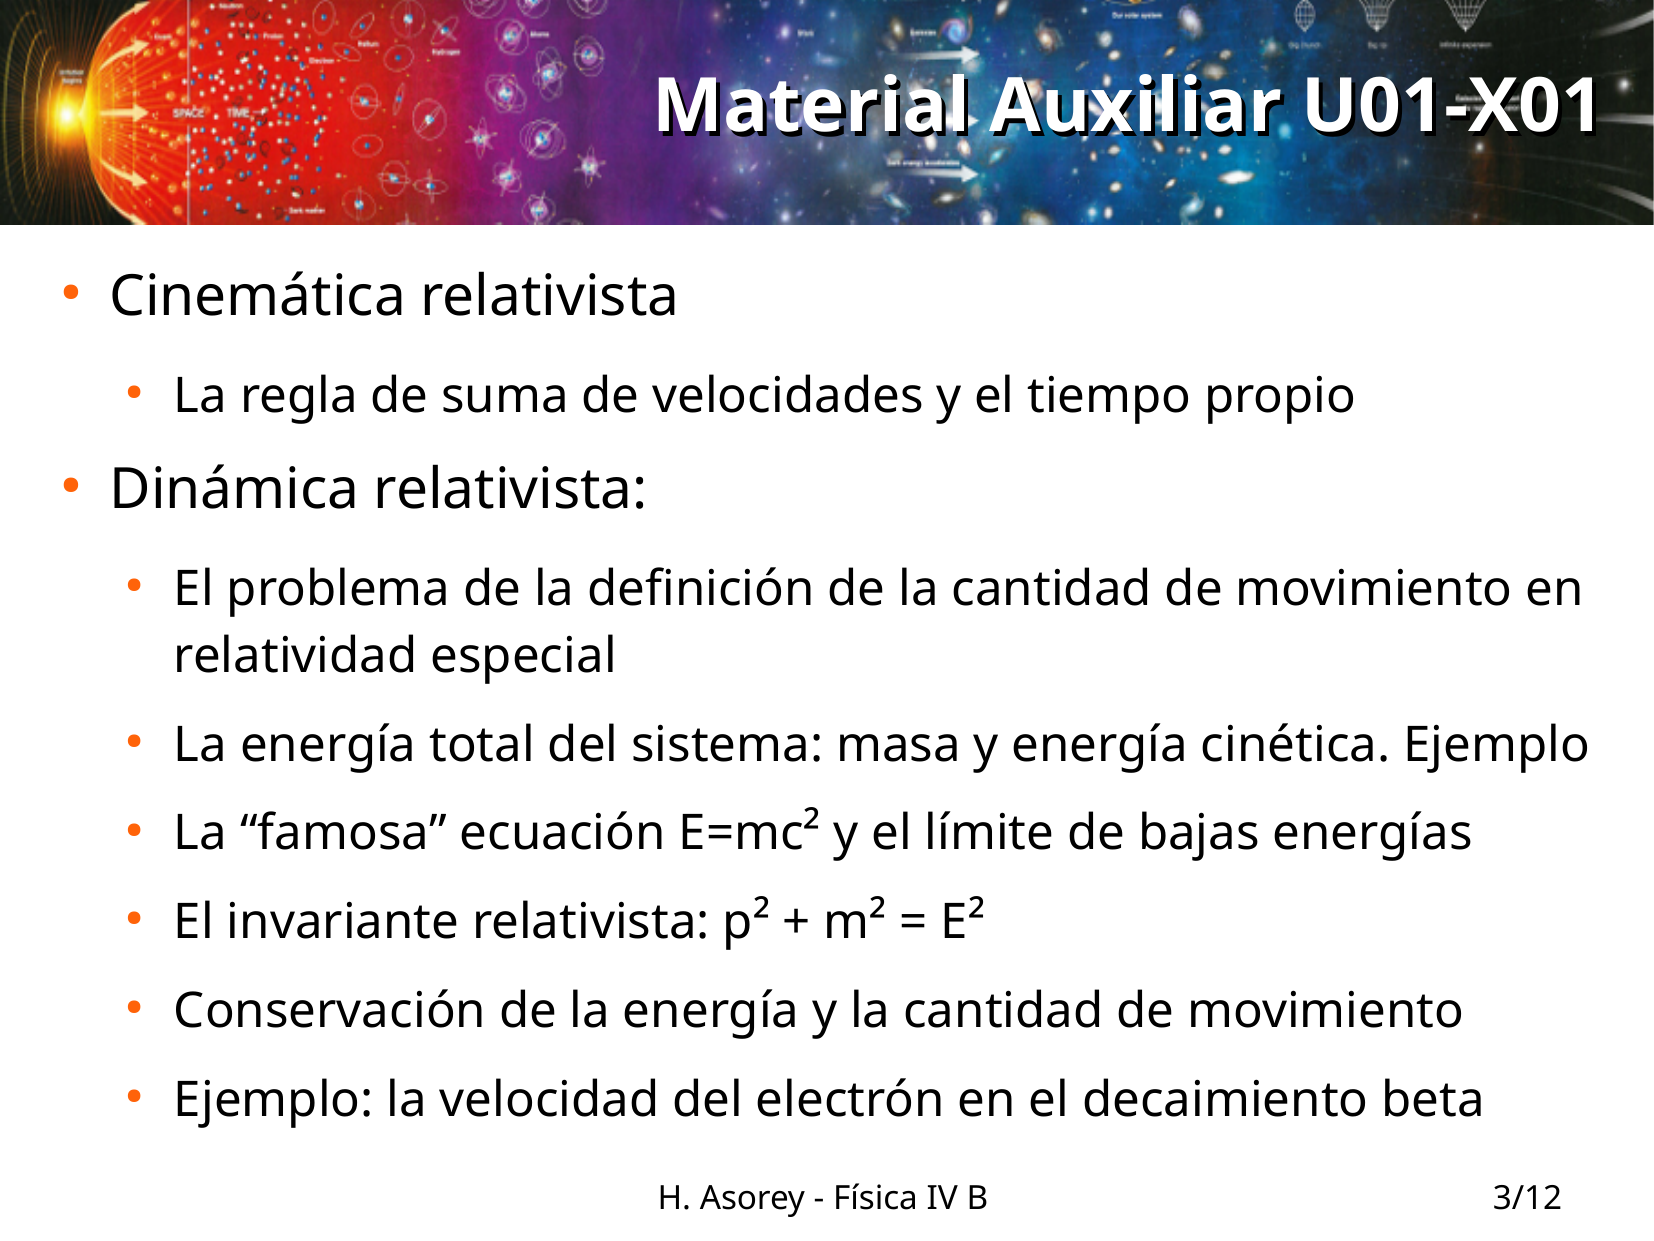

# Material Auxiliar U01-X01
Cinemática relativista
La regla de suma de velocidades y el tiempo propio
Dinámica relativista:
El problema de la definición de la cantidad de movimiento en relatividad especial
La energía total del sistema: masa y energía cinética. Ejemplo
La “famosa” ecuación E=mc² y el límite de bajas energías
El invariante relativista: p² + m² = E²
Conservación de la energía y la cantidad de movimiento
Ejemplo: la velocidad del electrón en el decaimiento beta
H. Asorey - Física IV B
3